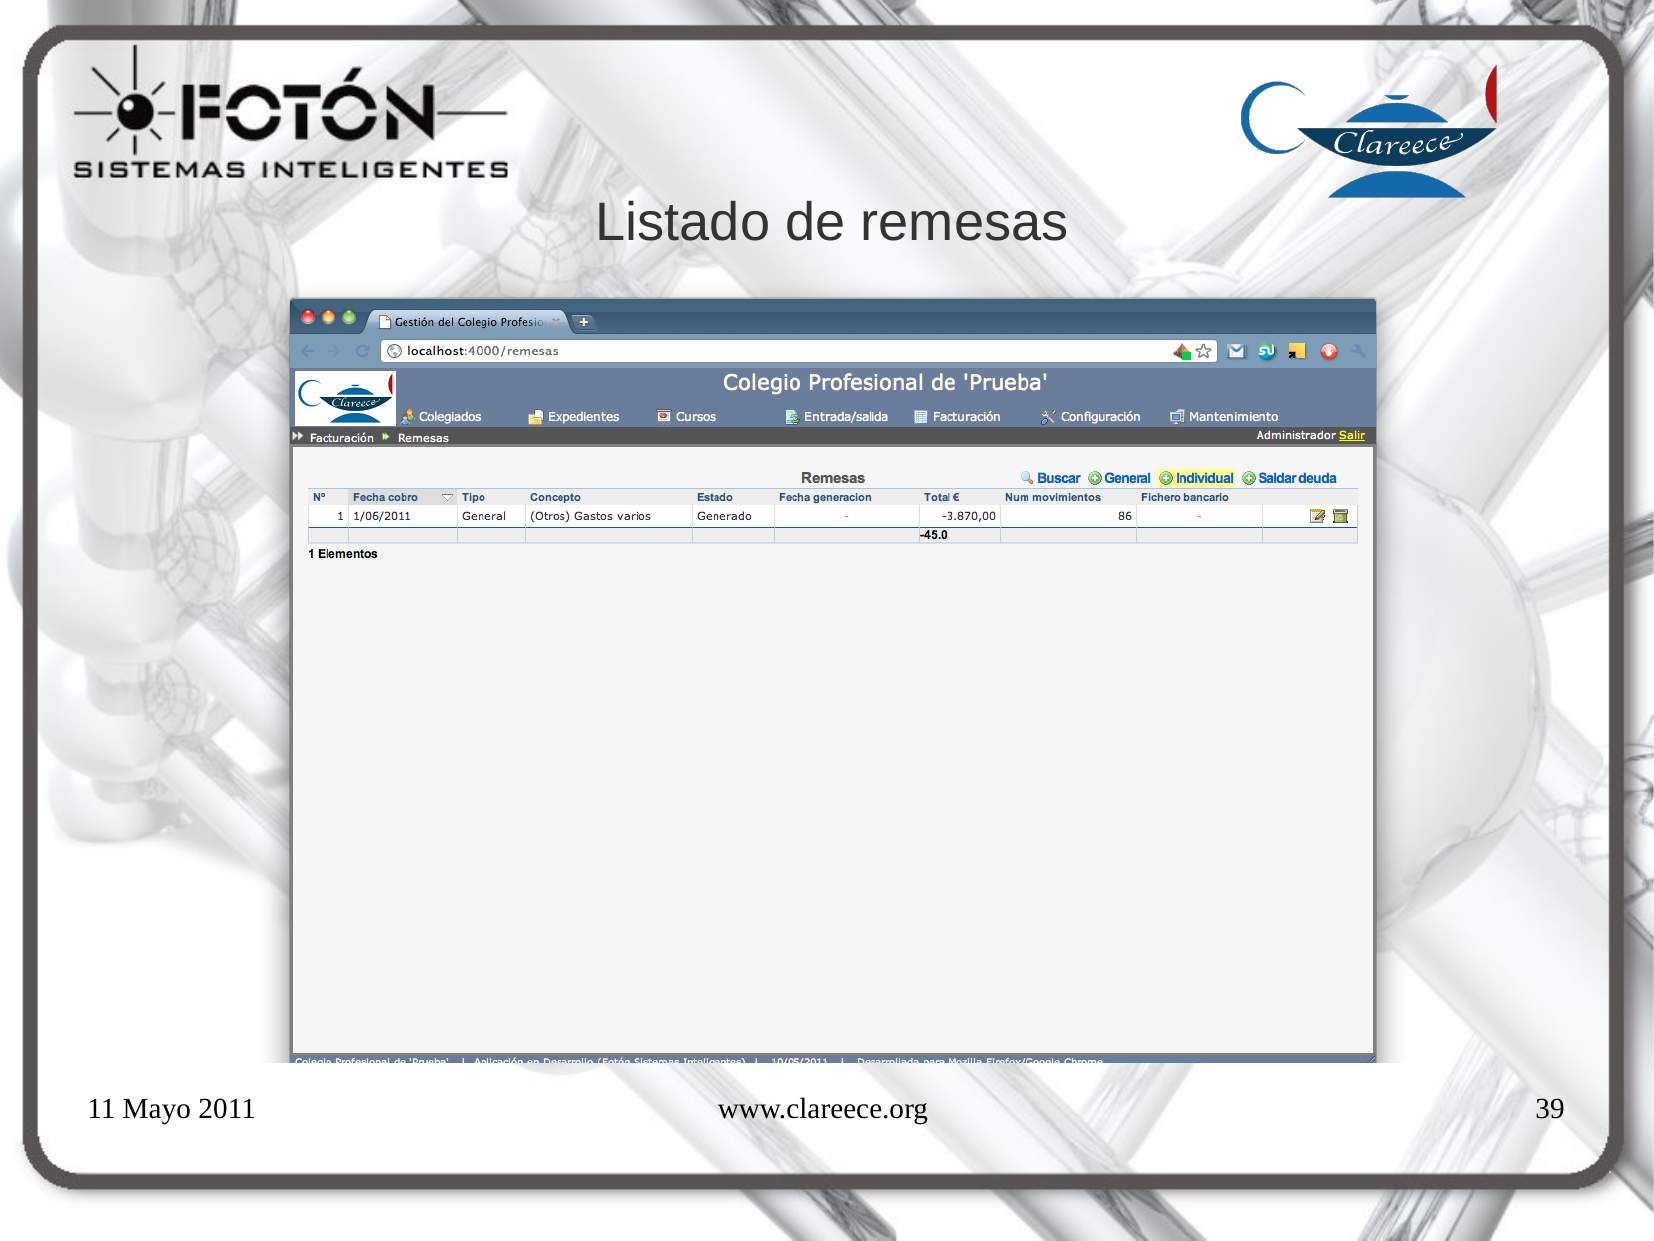

# Listado de remesas
11 Mayo 2011
www.clareece.org
39